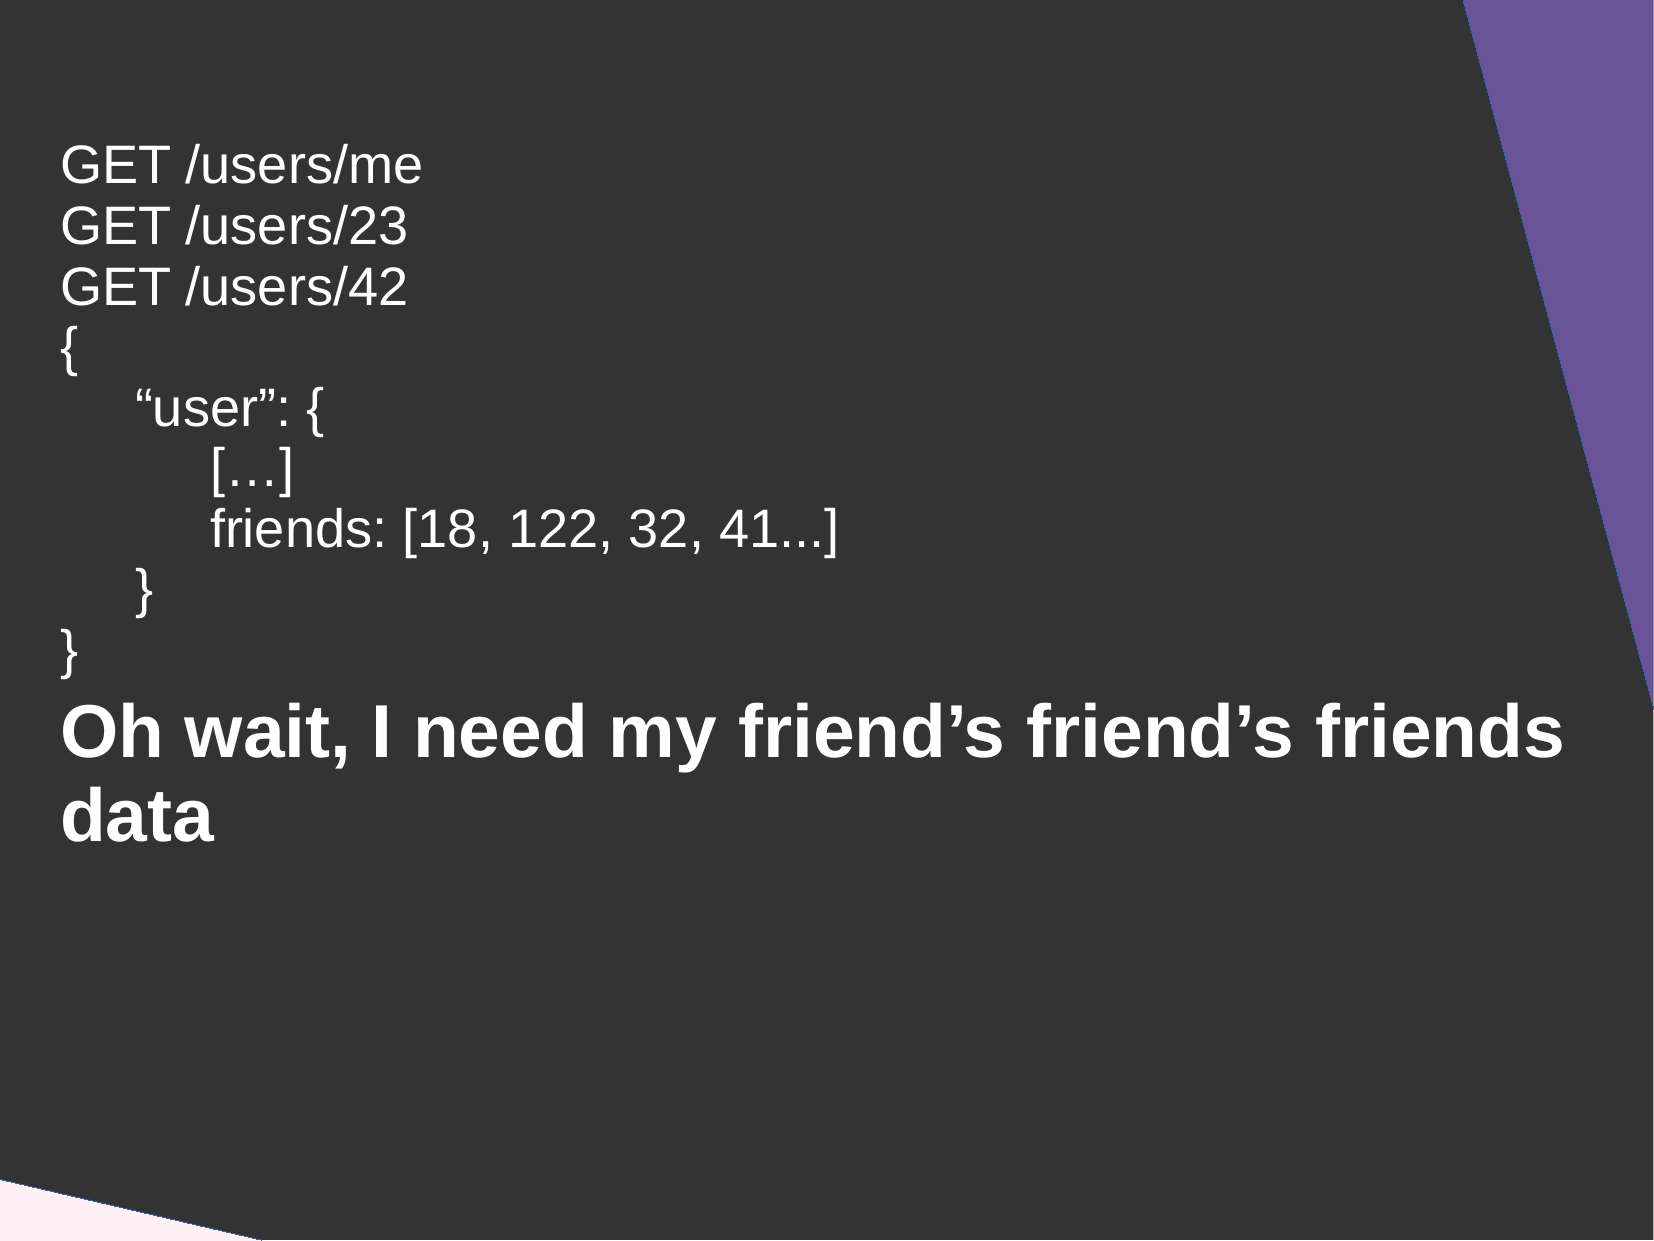

# GET /users/me GET /users/23 GET /users/42 { “user”: { […] friends: [18, 122, 32, 41...] } }
Oh wait, I need my friend’s friend’s friends data